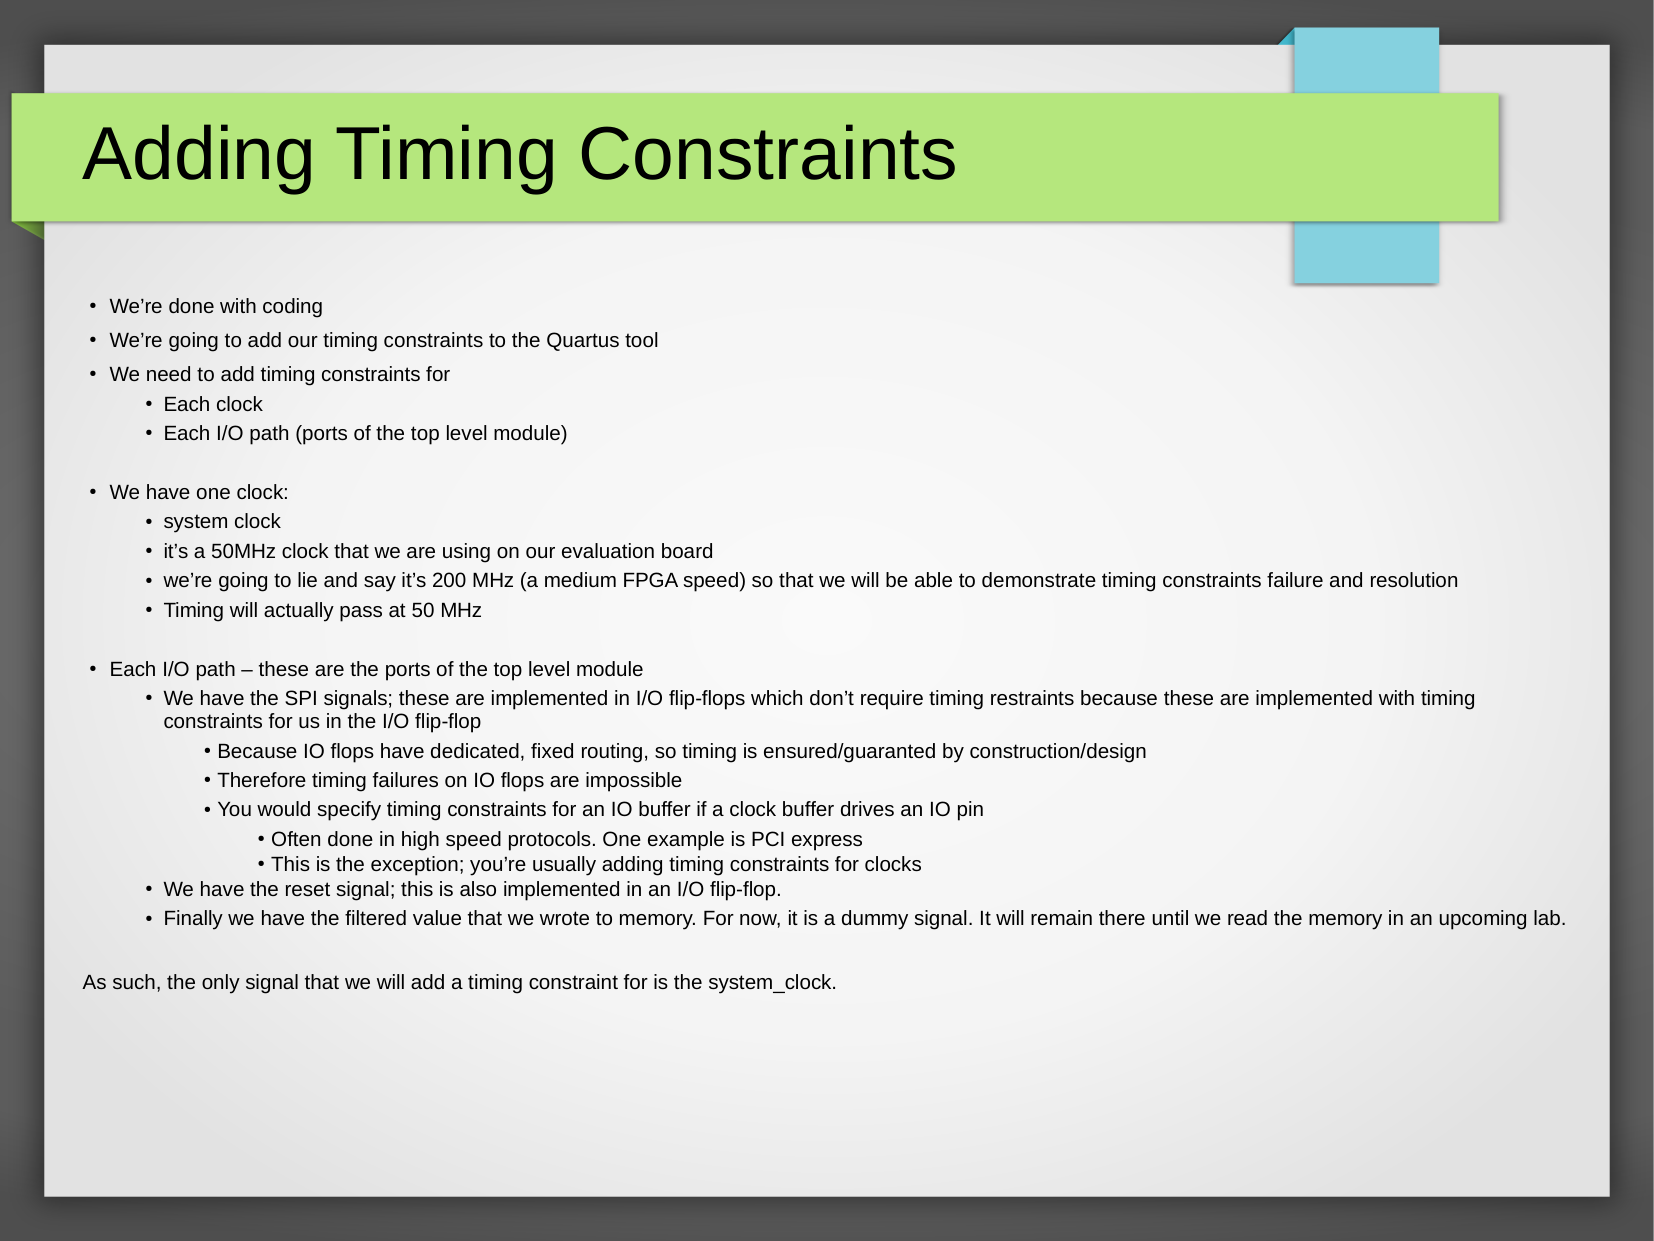

# Adding Timing Constraints
We’re done with coding
We’re going to add our timing constraints to the Quartus tool
We need to add timing constraints for
Each clock
Each I/O path (ports of the top level module)
We have one clock:
system clock
it’s a 50MHz clock that we are using on our evaluation board
we’re going to lie and say it’s 200 MHz (a medium FPGA speed) so that we will be able to demonstrate timing constraints failure and resolution
Timing will actually pass at 50 MHz
Each I/O path – these are the ports of the top level module
We have the SPI signals; these are implemented in I/O flip-flops which don’t require timing restraints because these are implemented with timing constraints for us in the I/O flip-flop
Because IO flops have dedicated, fixed routing, so timing is ensured/guaranted by construction/design
Therefore timing failures on IO flops are impossible
You would specify timing constraints for an IO buffer if a clock buffer drives an IO pin
Often done in high speed protocols. One example is PCI express
This is the exception; you’re usually adding timing constraints for clocks
We have the reset signal; this is also implemented in an I/O flip-flop.
Finally we have the filtered value that we wrote to memory. For now, it is a dummy signal. It will remain there until we read the memory in an upcoming lab.
As such, the only signal that we will add a timing constraint for is the system_clock.